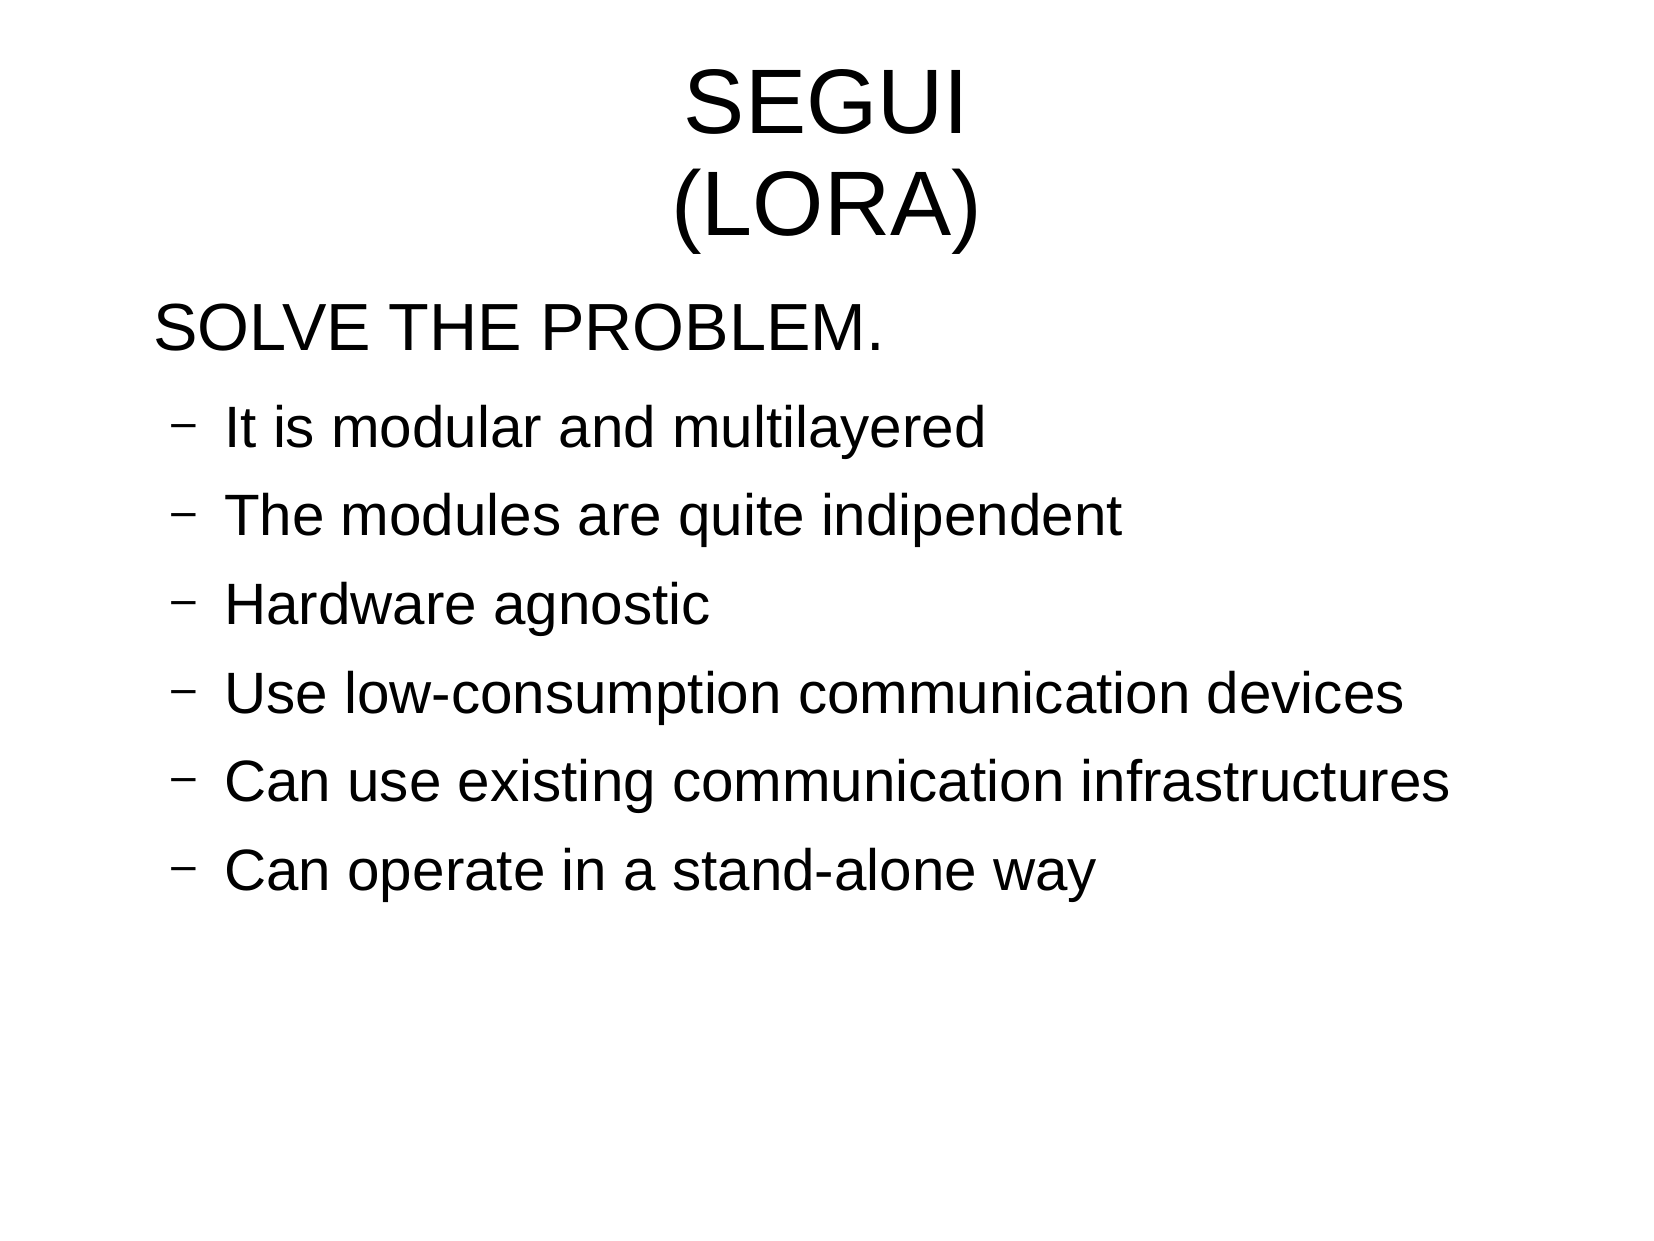

# SEGUI (LORA)
SOLVE THE PROBLEM.
It is modular and multilayered
The modules are quite indipendent
Hardware agnostic
Use low-consumption communication devices
Can use existing communication infrastructures
Can operate in a stand-alone way